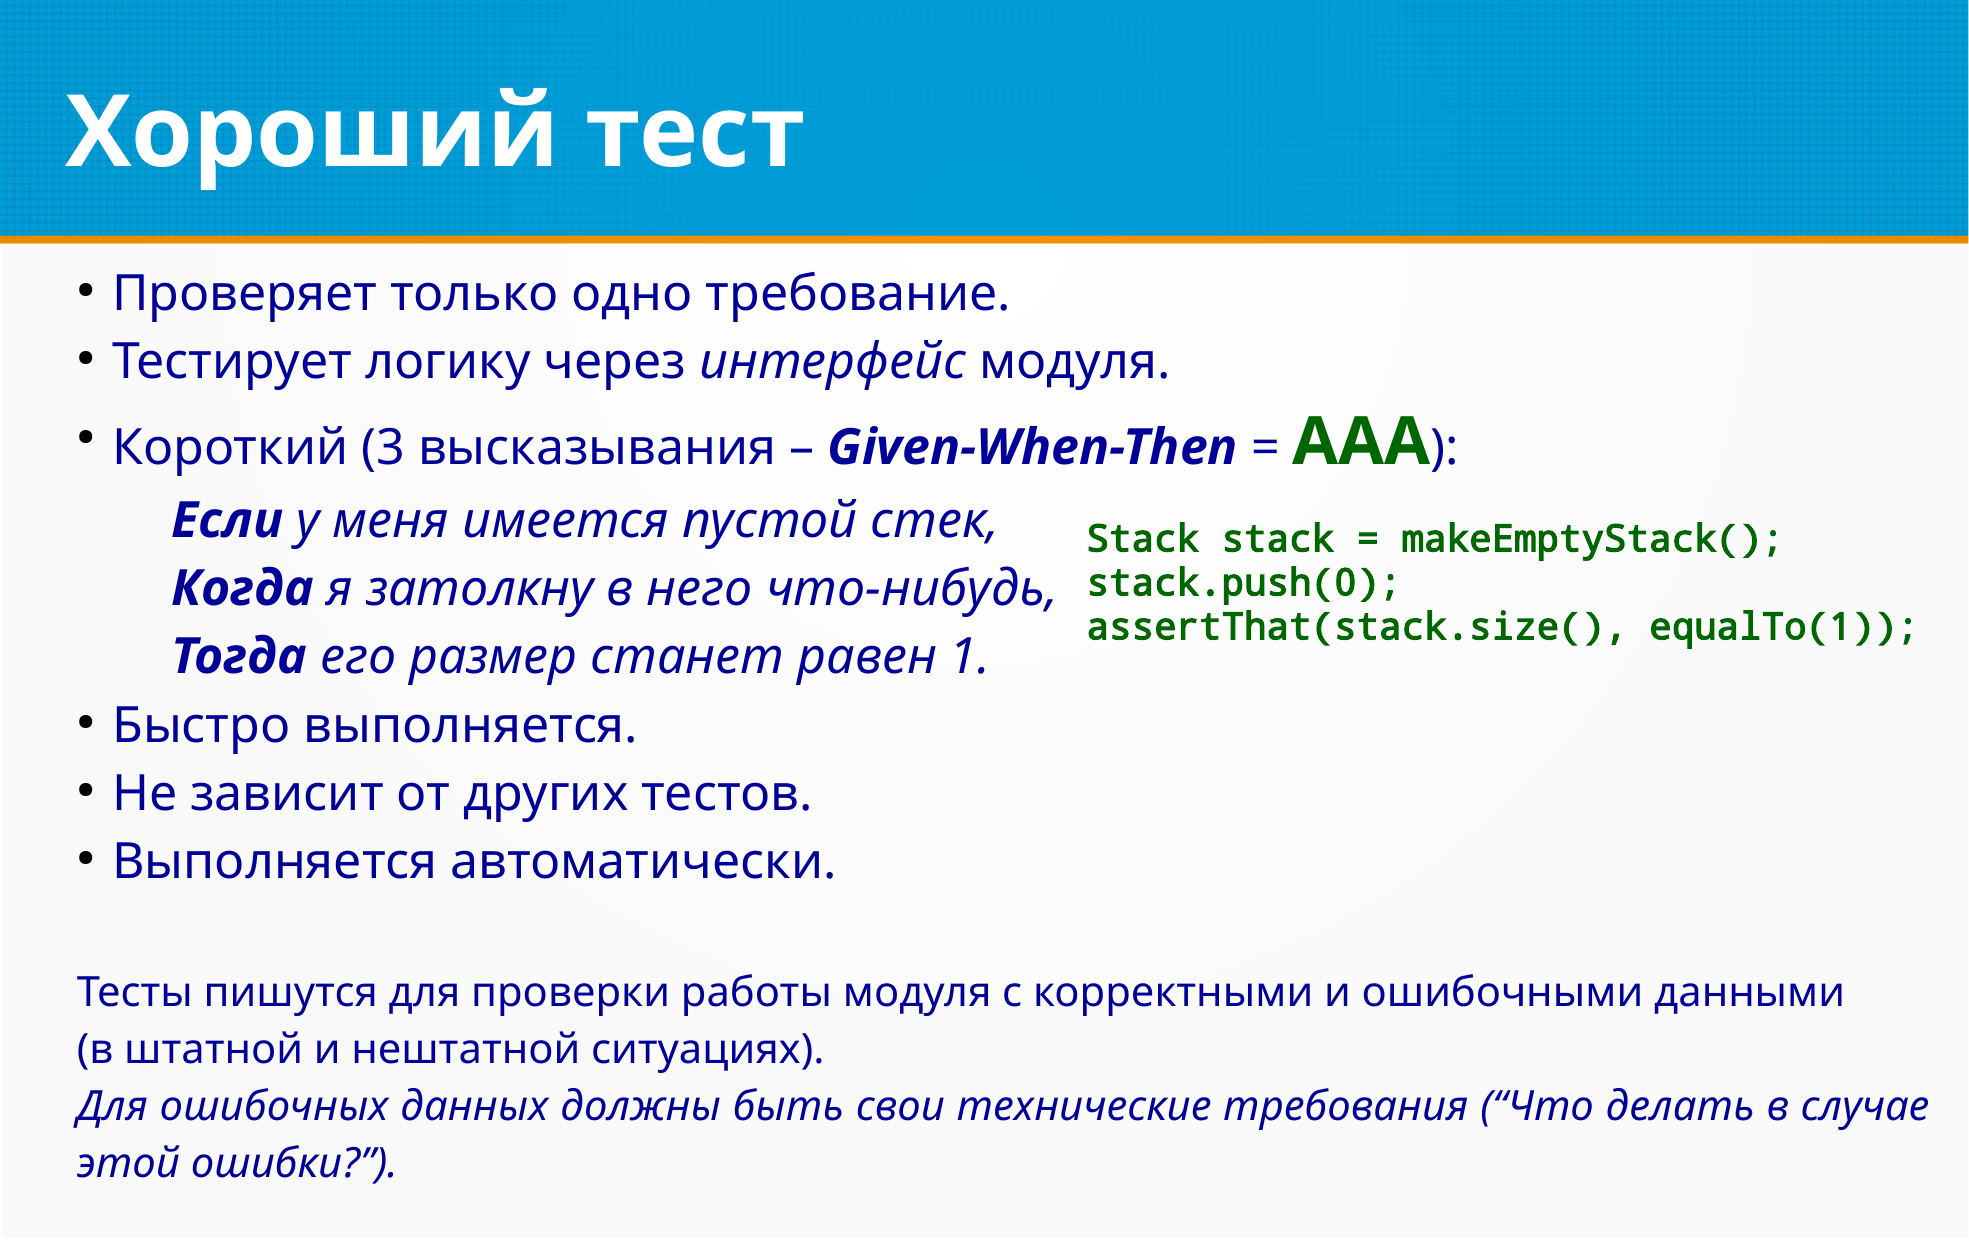

Хороший тест
Проверяет только одно требование.
Тестирует логику через интерфейс модуля.
Короткий (3 высказывания – Given-When-Then = AAA):
Если у меня имеется пустой стек,
Когда я затолкну в него что-нибудь,
Тогда его размер станет равен 1.
Быстро выполняется.
Не зависит от других тестов.
Выполняется автоматически.
Тесты пишутся для проверки работы модуля с корректными и ошибочными данными
(в штатной и нештатной ситуациях).
Для ошибочных данных должны быть свои технические требования (“Что делать в случае этой ошибки?”).
Stack stack = makeEmptyStack();
stack.push(0);
assertThat(stack.size(), equalTo(1));